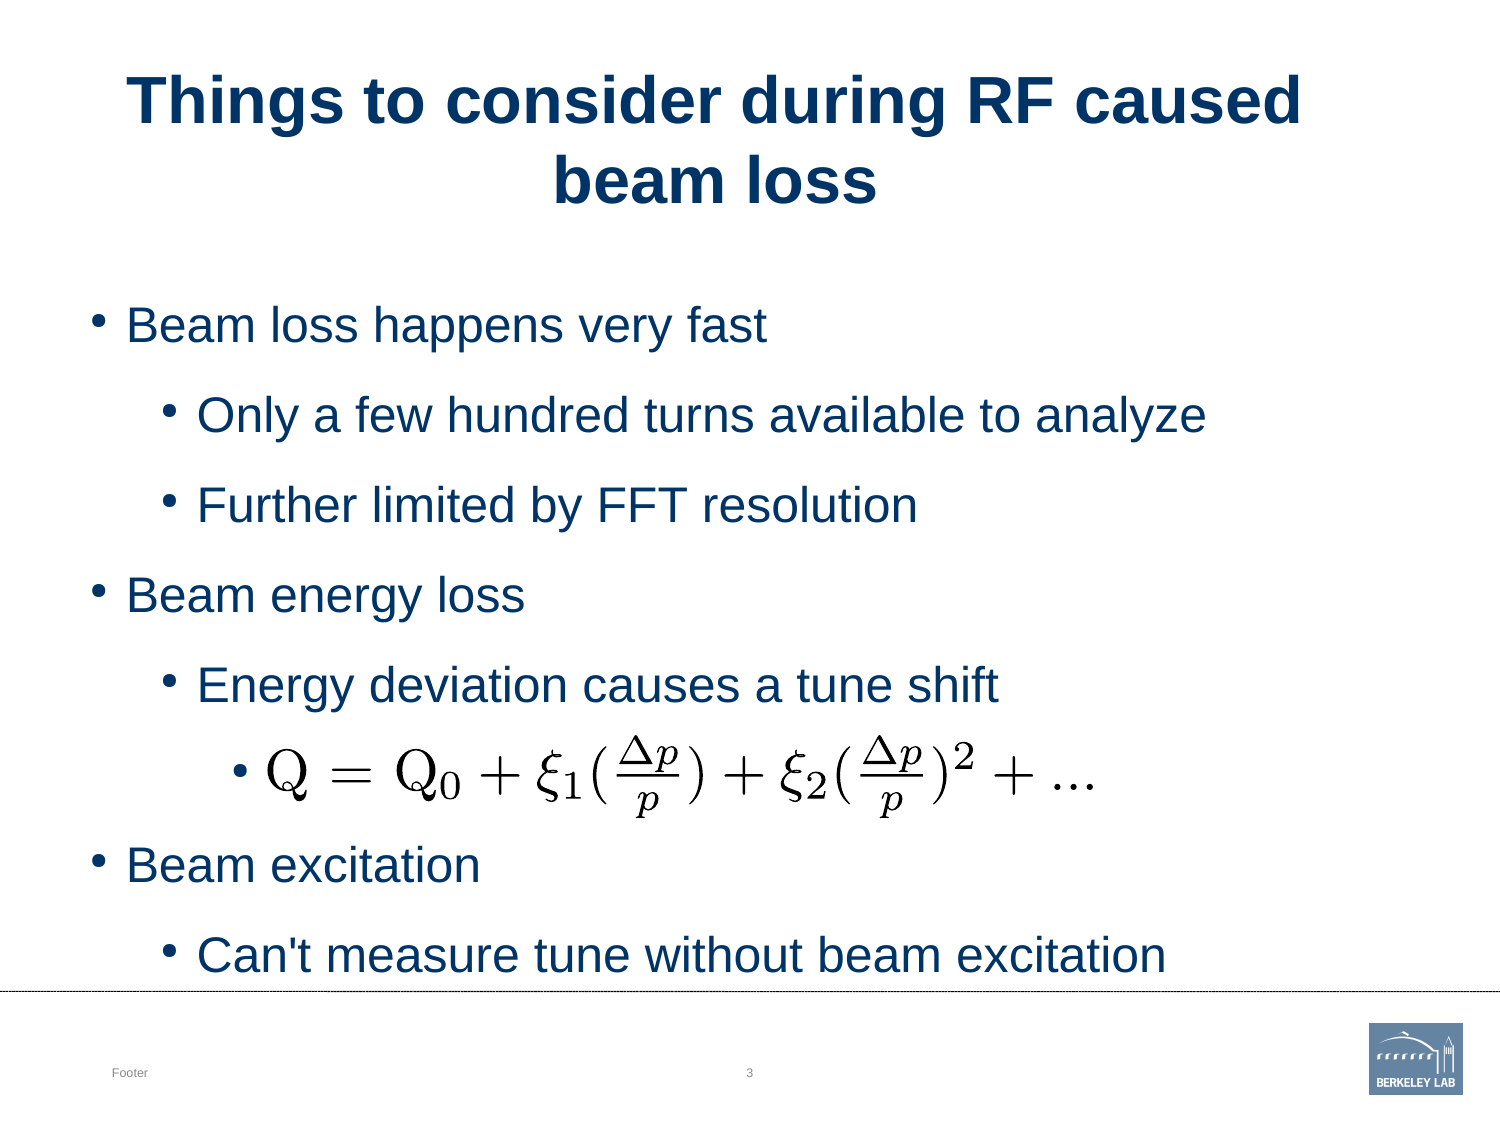

# Things to consider during RF caused beam loss
Beam loss happens very fast
Only a few hundred turns available to analyze
Further limited by FFT resolution
Beam energy loss
Energy deviation causes a tune shift
Beam excitation
Can't measure tune without beam excitation
Footer